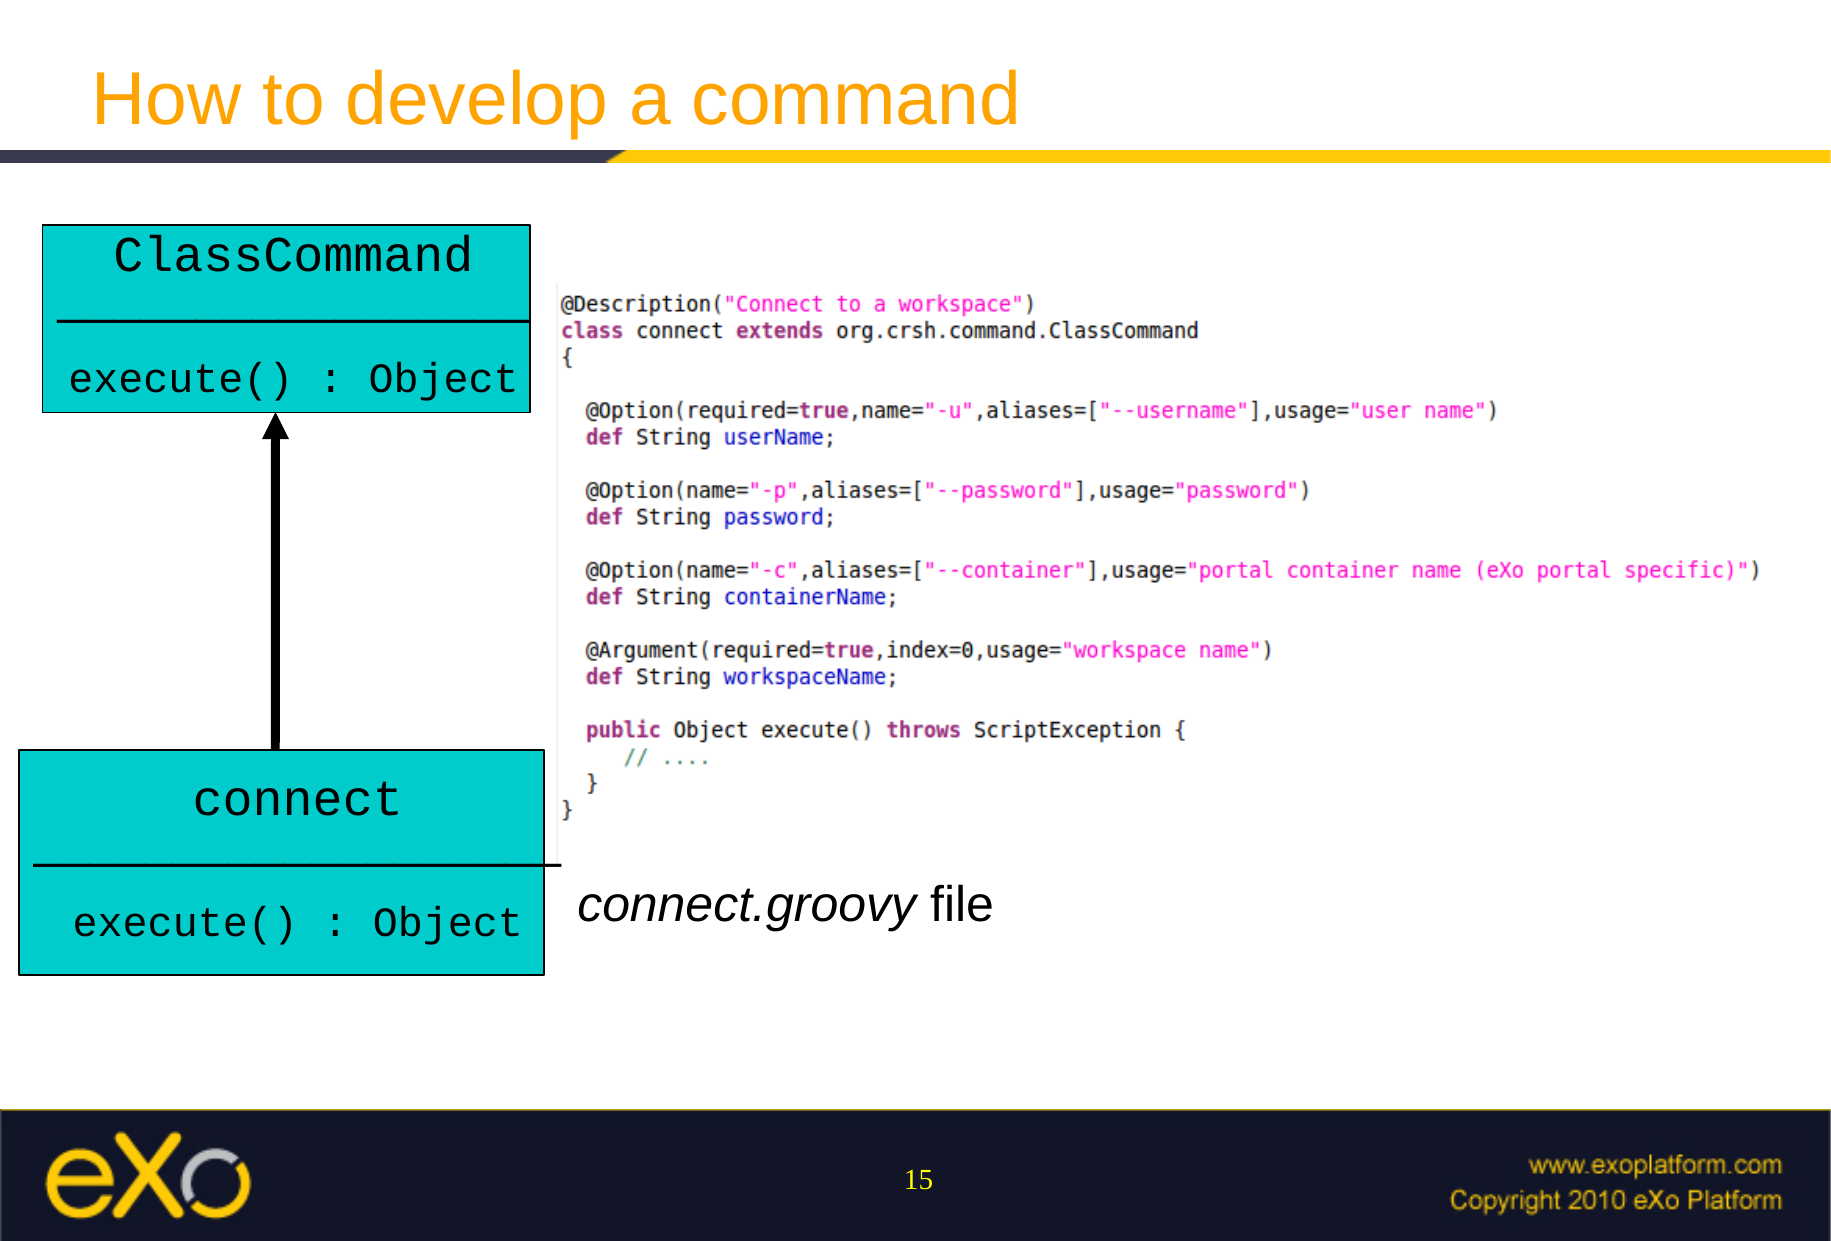

How to develop a command
ClassCommand
_________________
execute() : Object
connect
___________________
execute() : Object
connect.groovy file